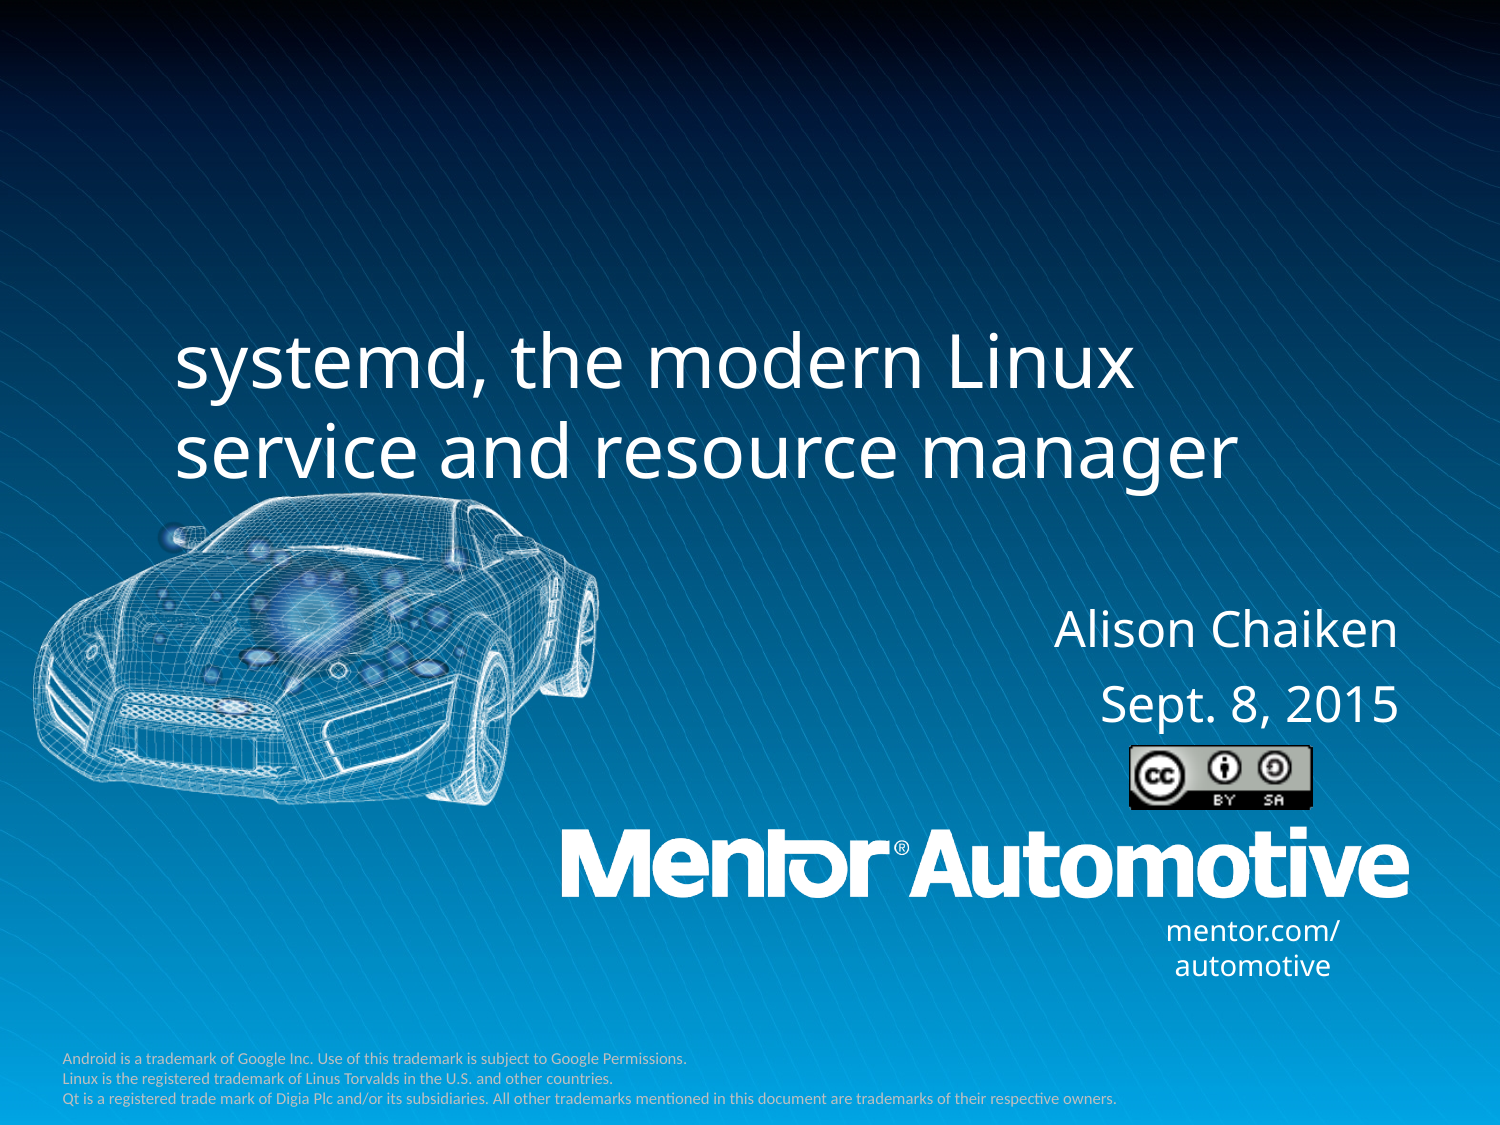

systemd, the modern Linux service and resource manager
# Alison Chaiken
Sept. 8, 2015